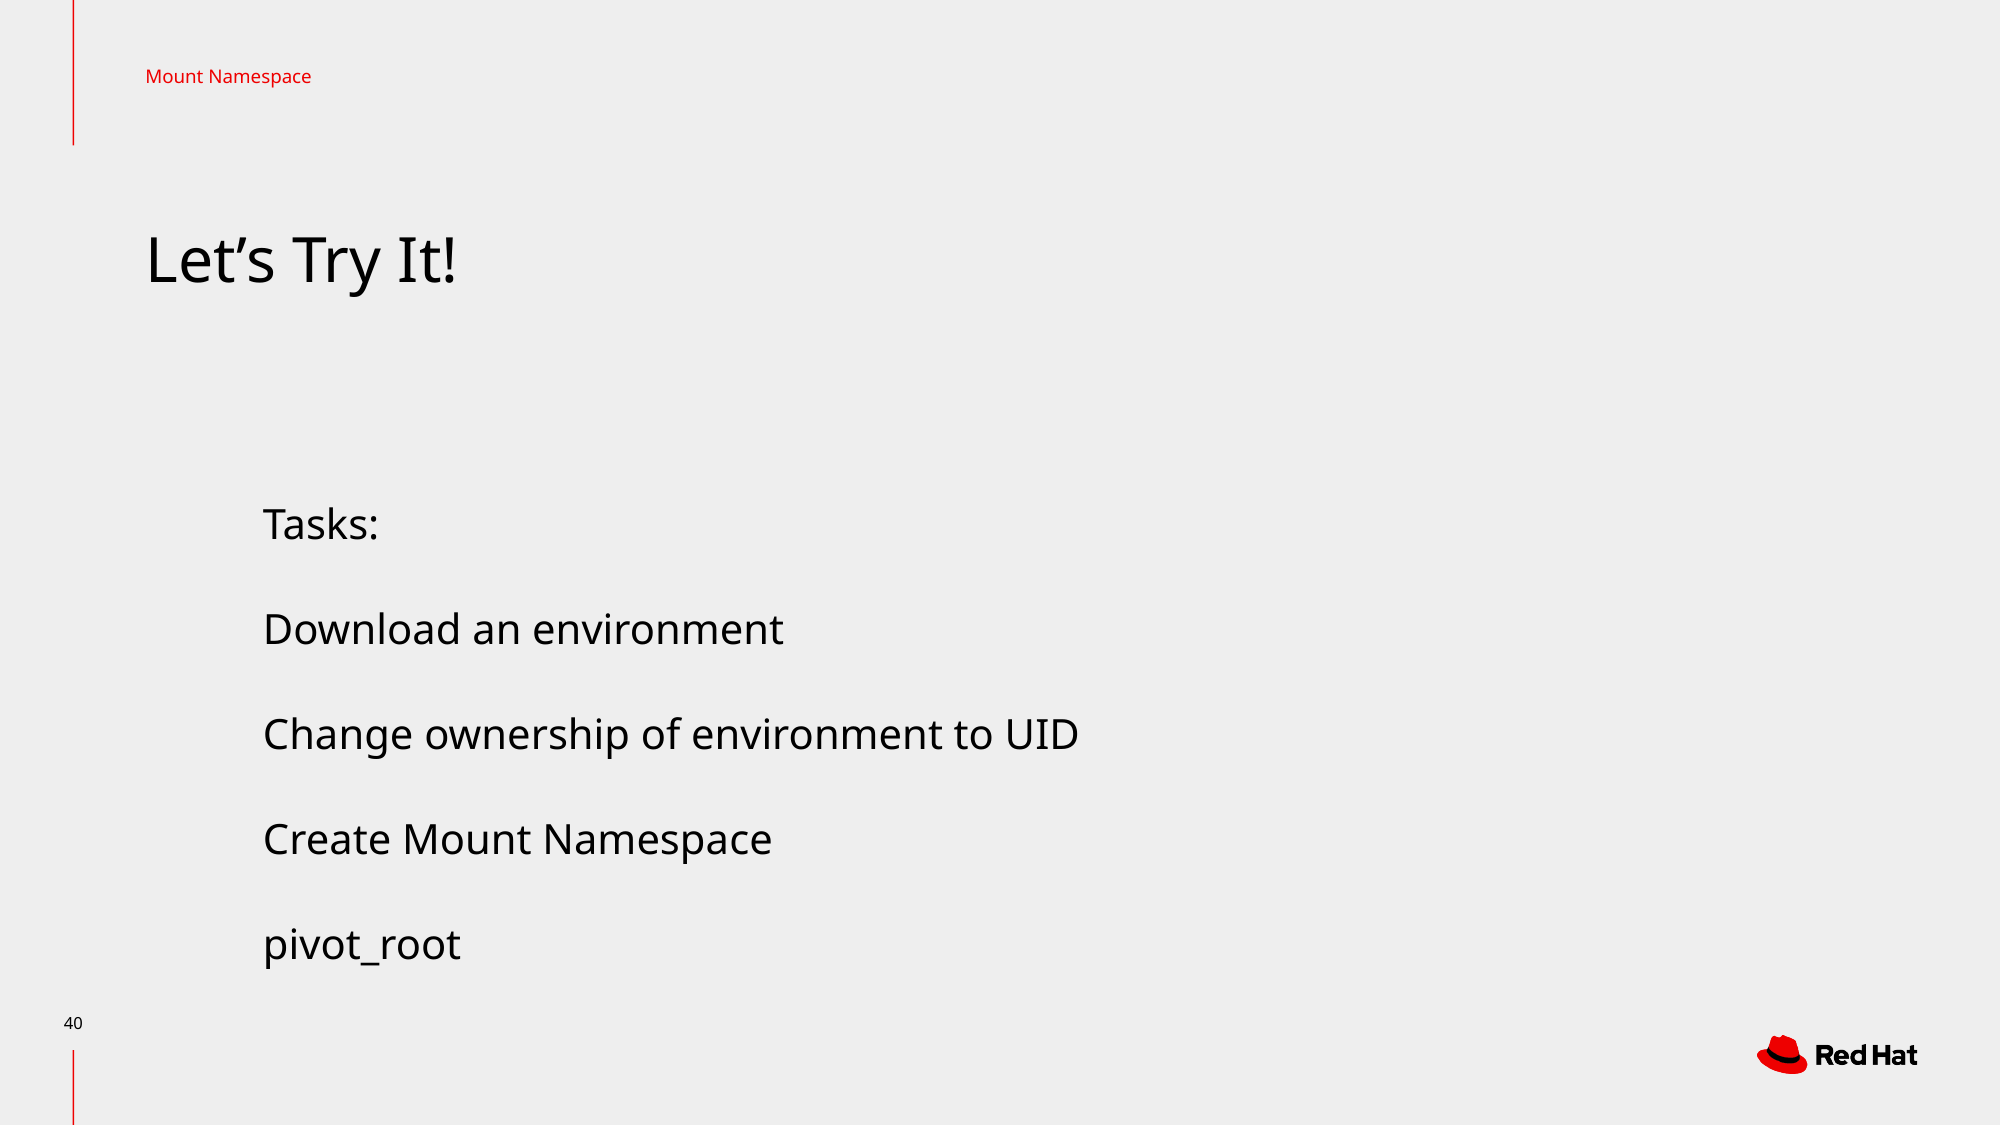

# Mount Namespace
Let’s Try It!
Tasks:
Download an environment
Change ownership of environment to UID
Create Mount Namespace
pivot_root